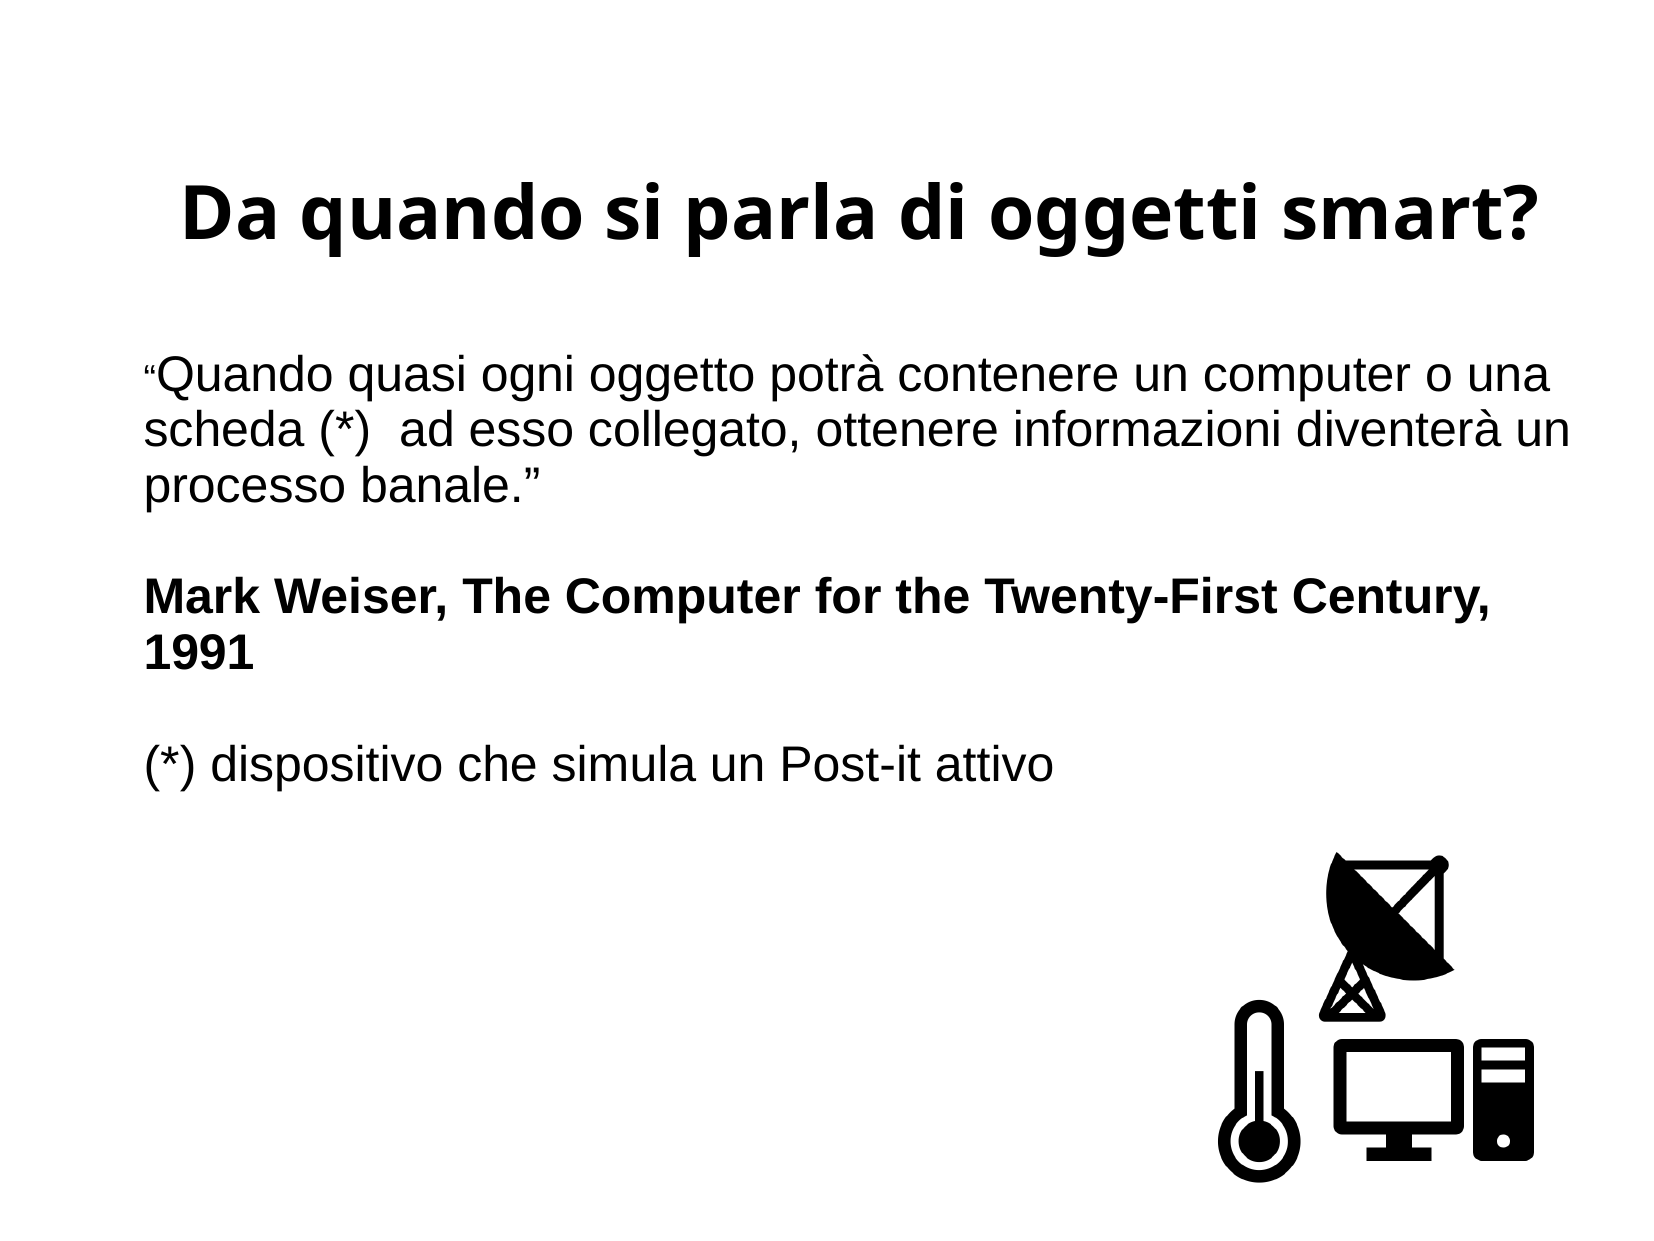

Da quando si parla di oggetti smart?
“Quando quasi ogni oggetto potrà contenere un computer o una scheda (*) ad esso collegato, ottenere informazioni diventerà un processo banale.”
Mark Weiser, The Computer for the Twenty-First Century, 1991
(*) dispositivo che simula un Post-it attivo